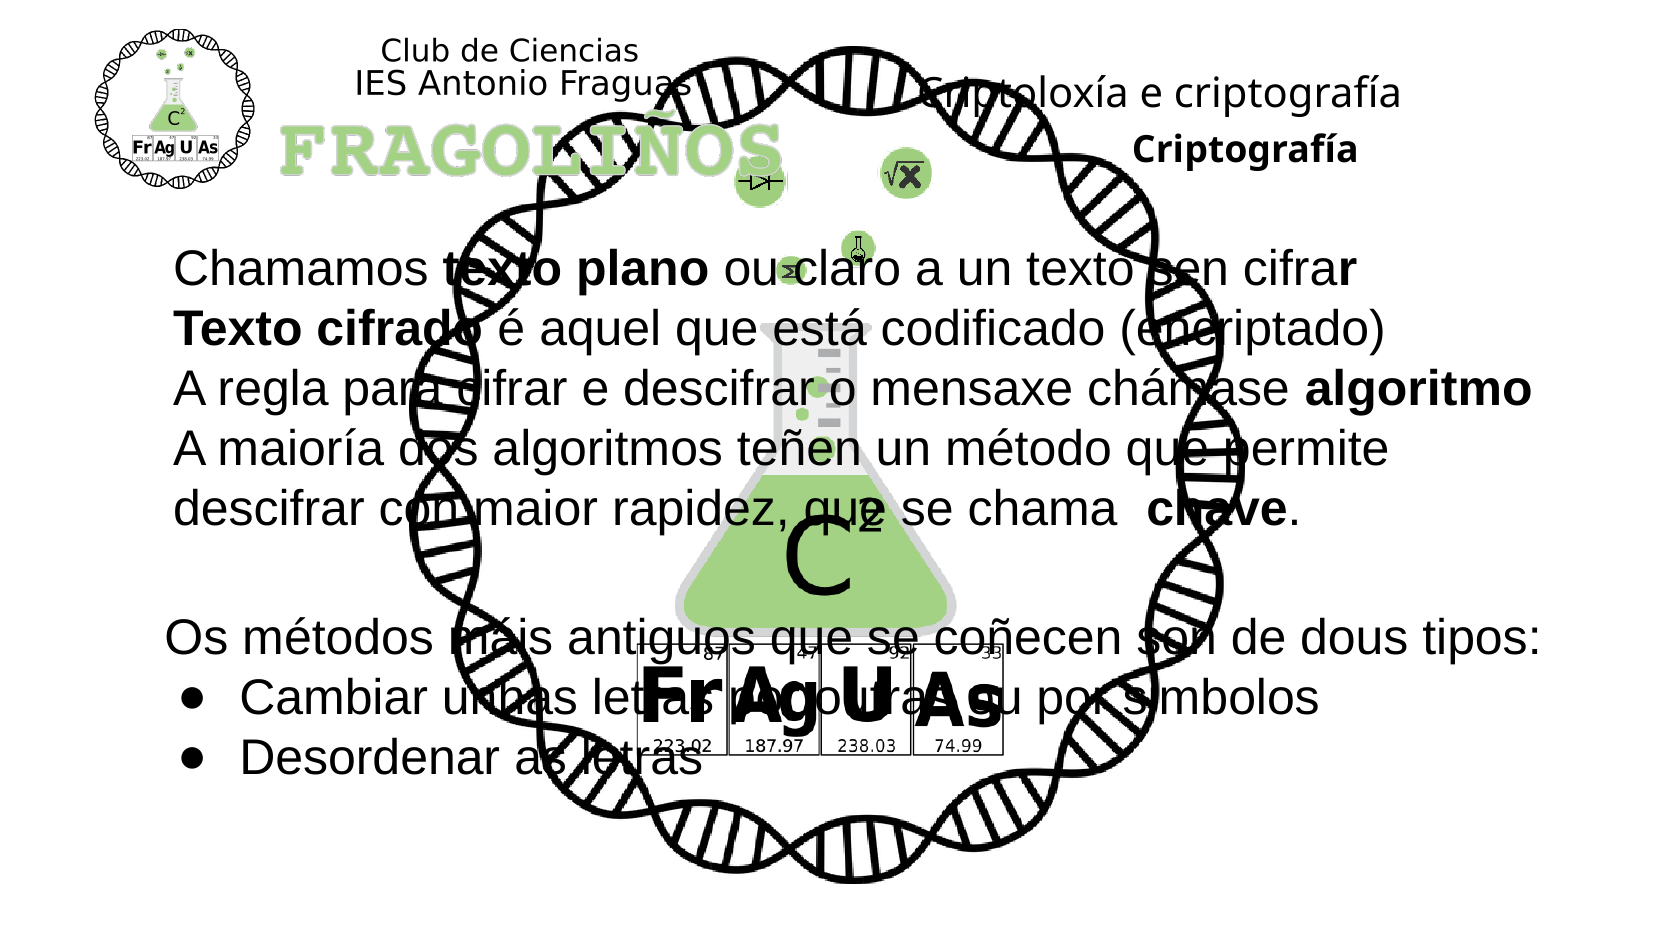

Criptoloxía e criptografía
Criptografía
Chamamos texto plano ou claro a un texto sen cifrar
Texto cifrado é aquel que está codificado (encriptado)
A regla para cifrar e descifrar o mensaxe chámase algoritmo
A maioría dos algoritmos teñen un método que permite descifrar con maior rapidez, que se chama chave.
Os métodos máis antiguos que se coñecen son de dous tipos:
Cambiar unhas letras por outras ou por simbolos
Desordenar as letras